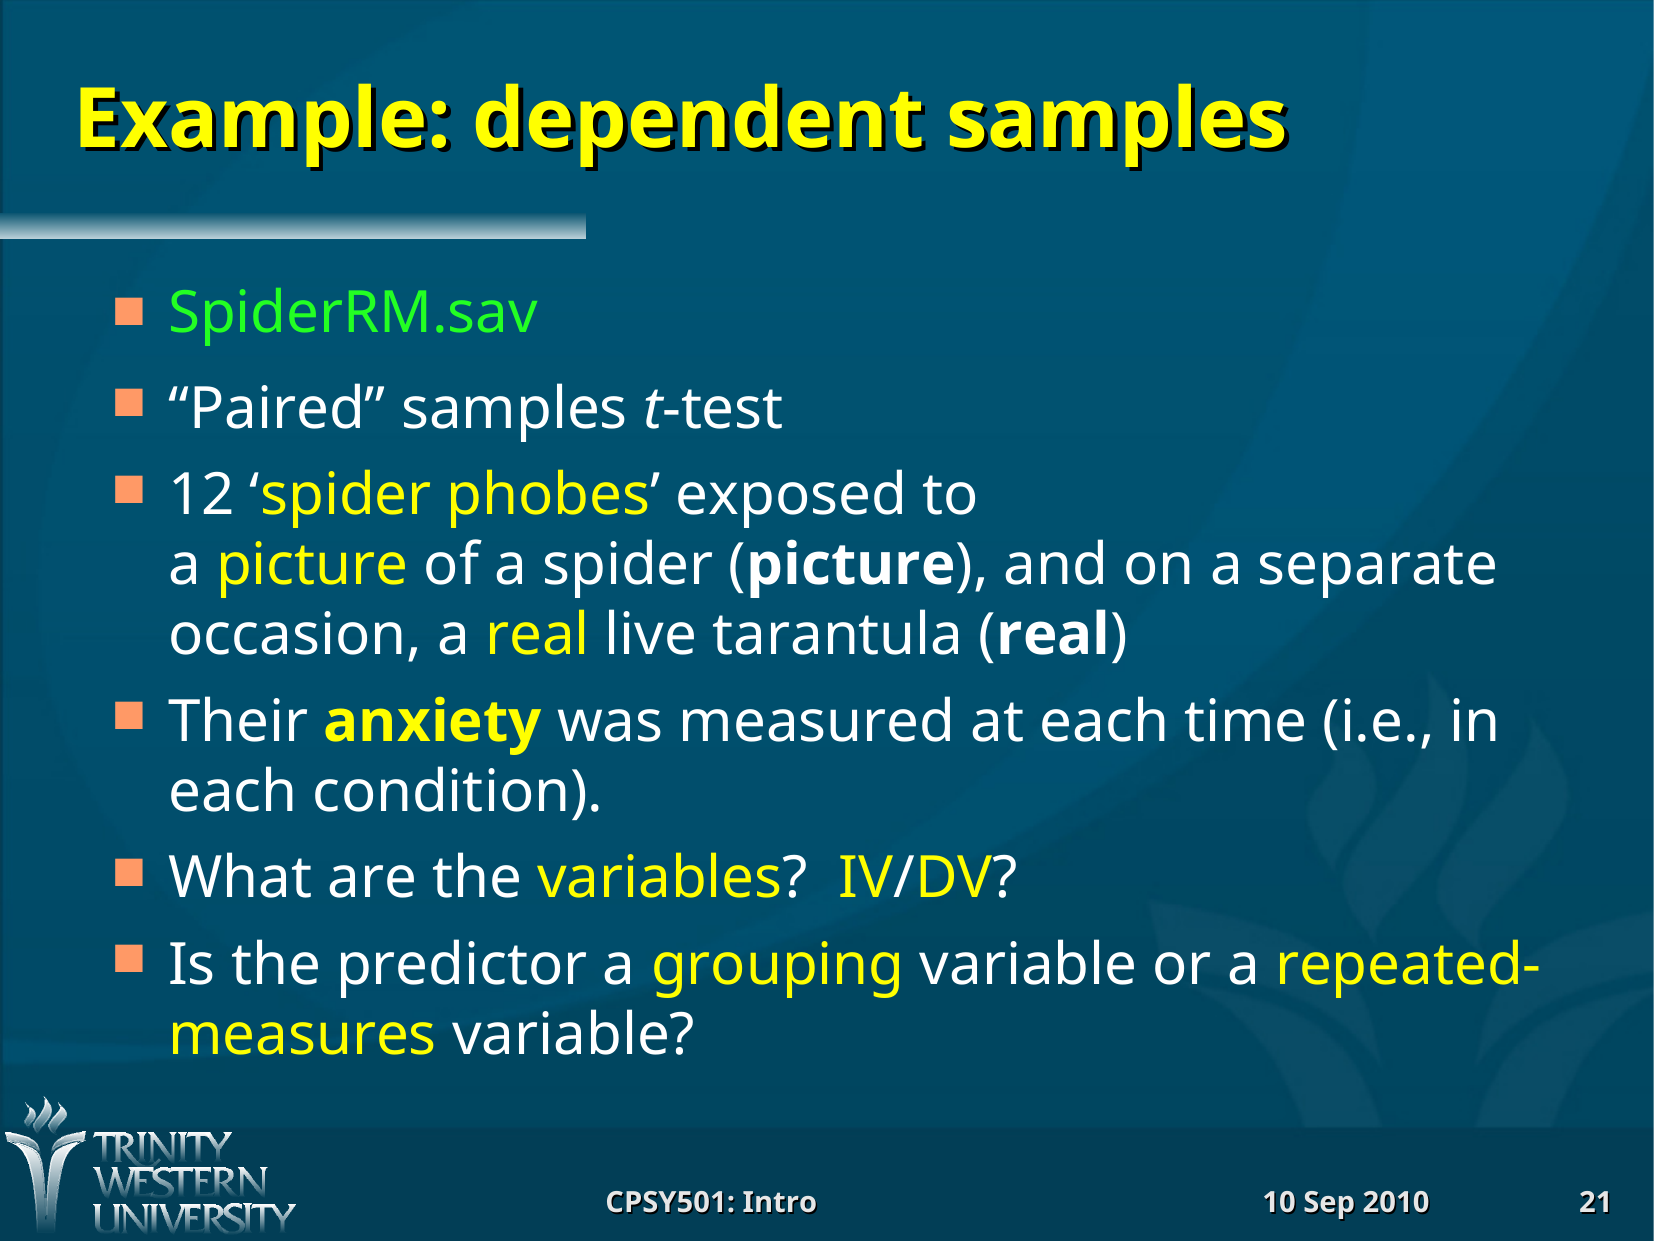

# Example: dependent samples
SpiderRM.sav
“Paired” samples t-test
12 ‘spider phobes’ exposed to
a picture of a spider (picture), and on a separate occasion, a real live tarantula (real)
Their anxiety was measured at each time (i.e., in each condition).
What are the variables? IV/DV?
Is the predictor a grouping variable or a repeated-measures variable?
CPSY501: Intro
10 Sep 2010
21